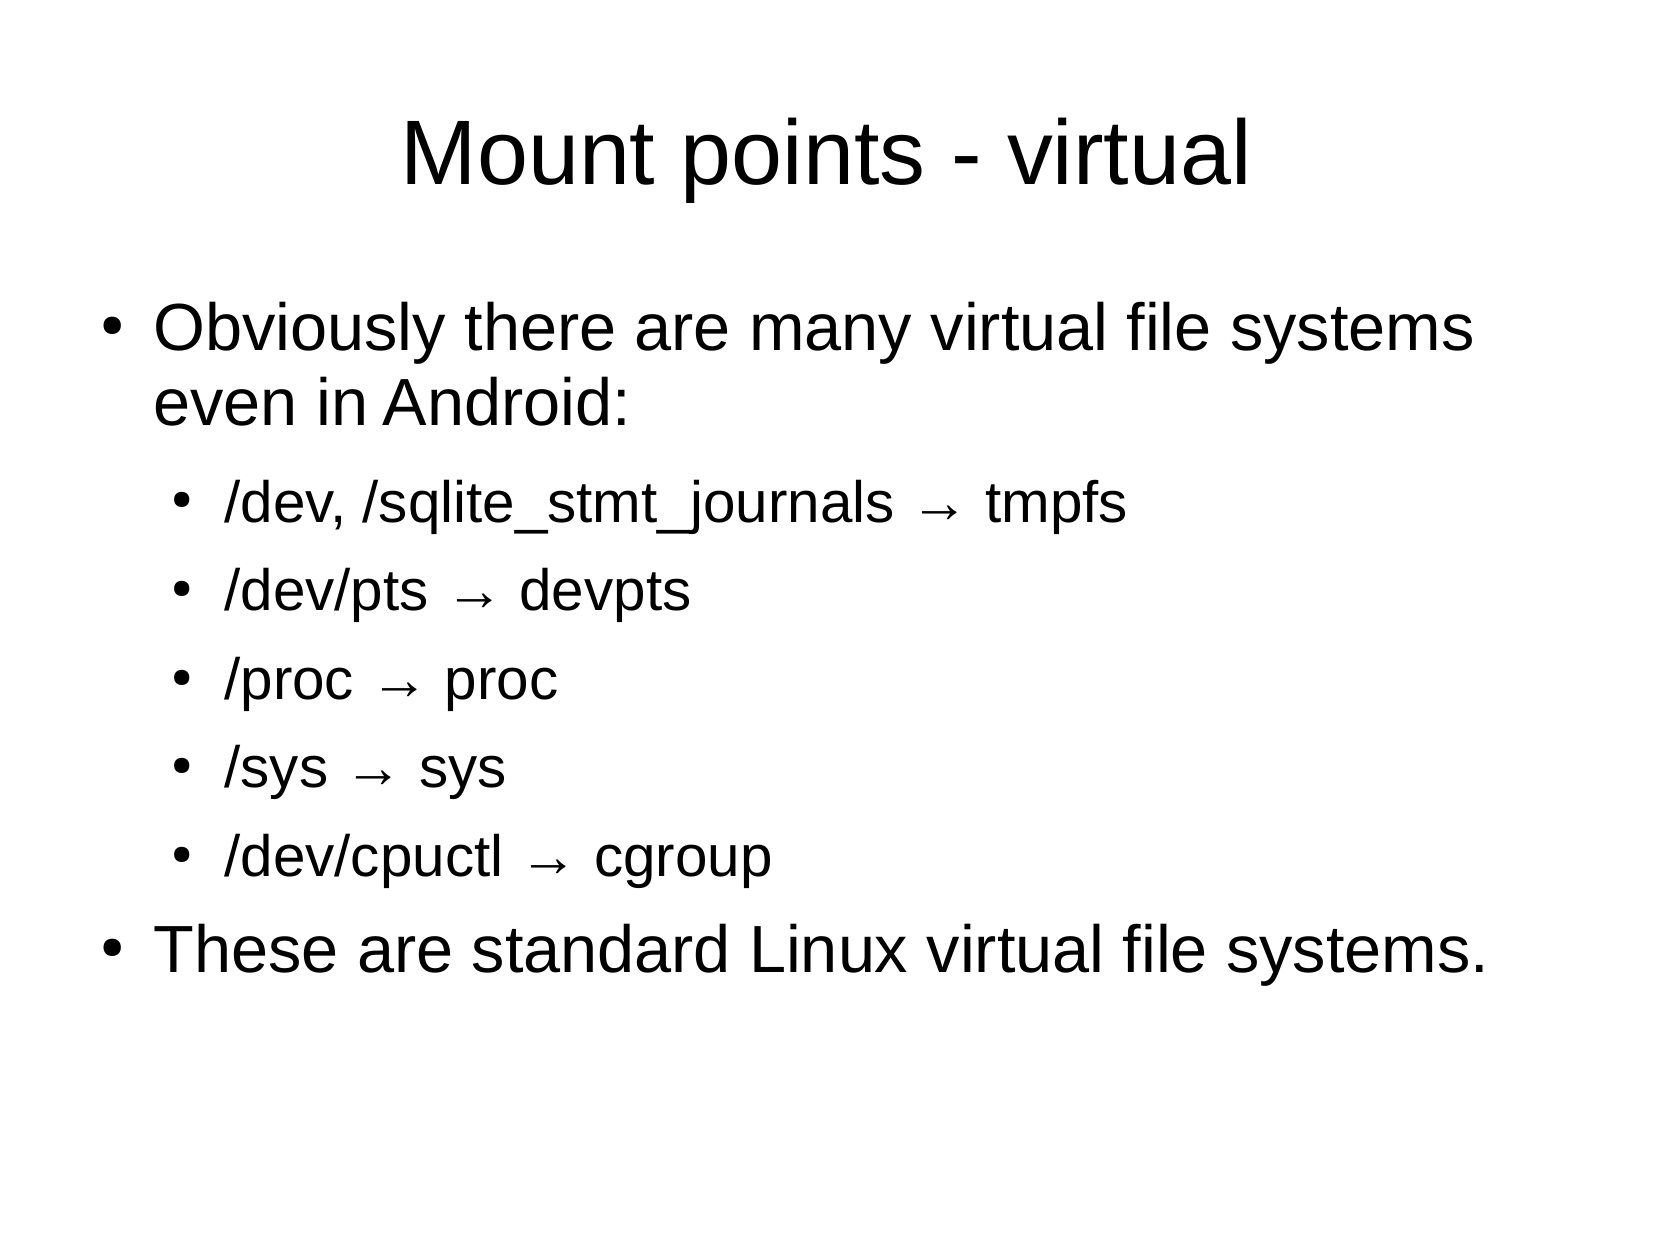

# Mount points - virtual
Obviously there are many virtual file systems even in Android:
/dev, /sqlite_stmt_journals → tmpfs
/dev/pts → devpts
/proc → proc
/sys → sys
/dev/cpuctl → cgroup
These are standard Linux virtual file systems.